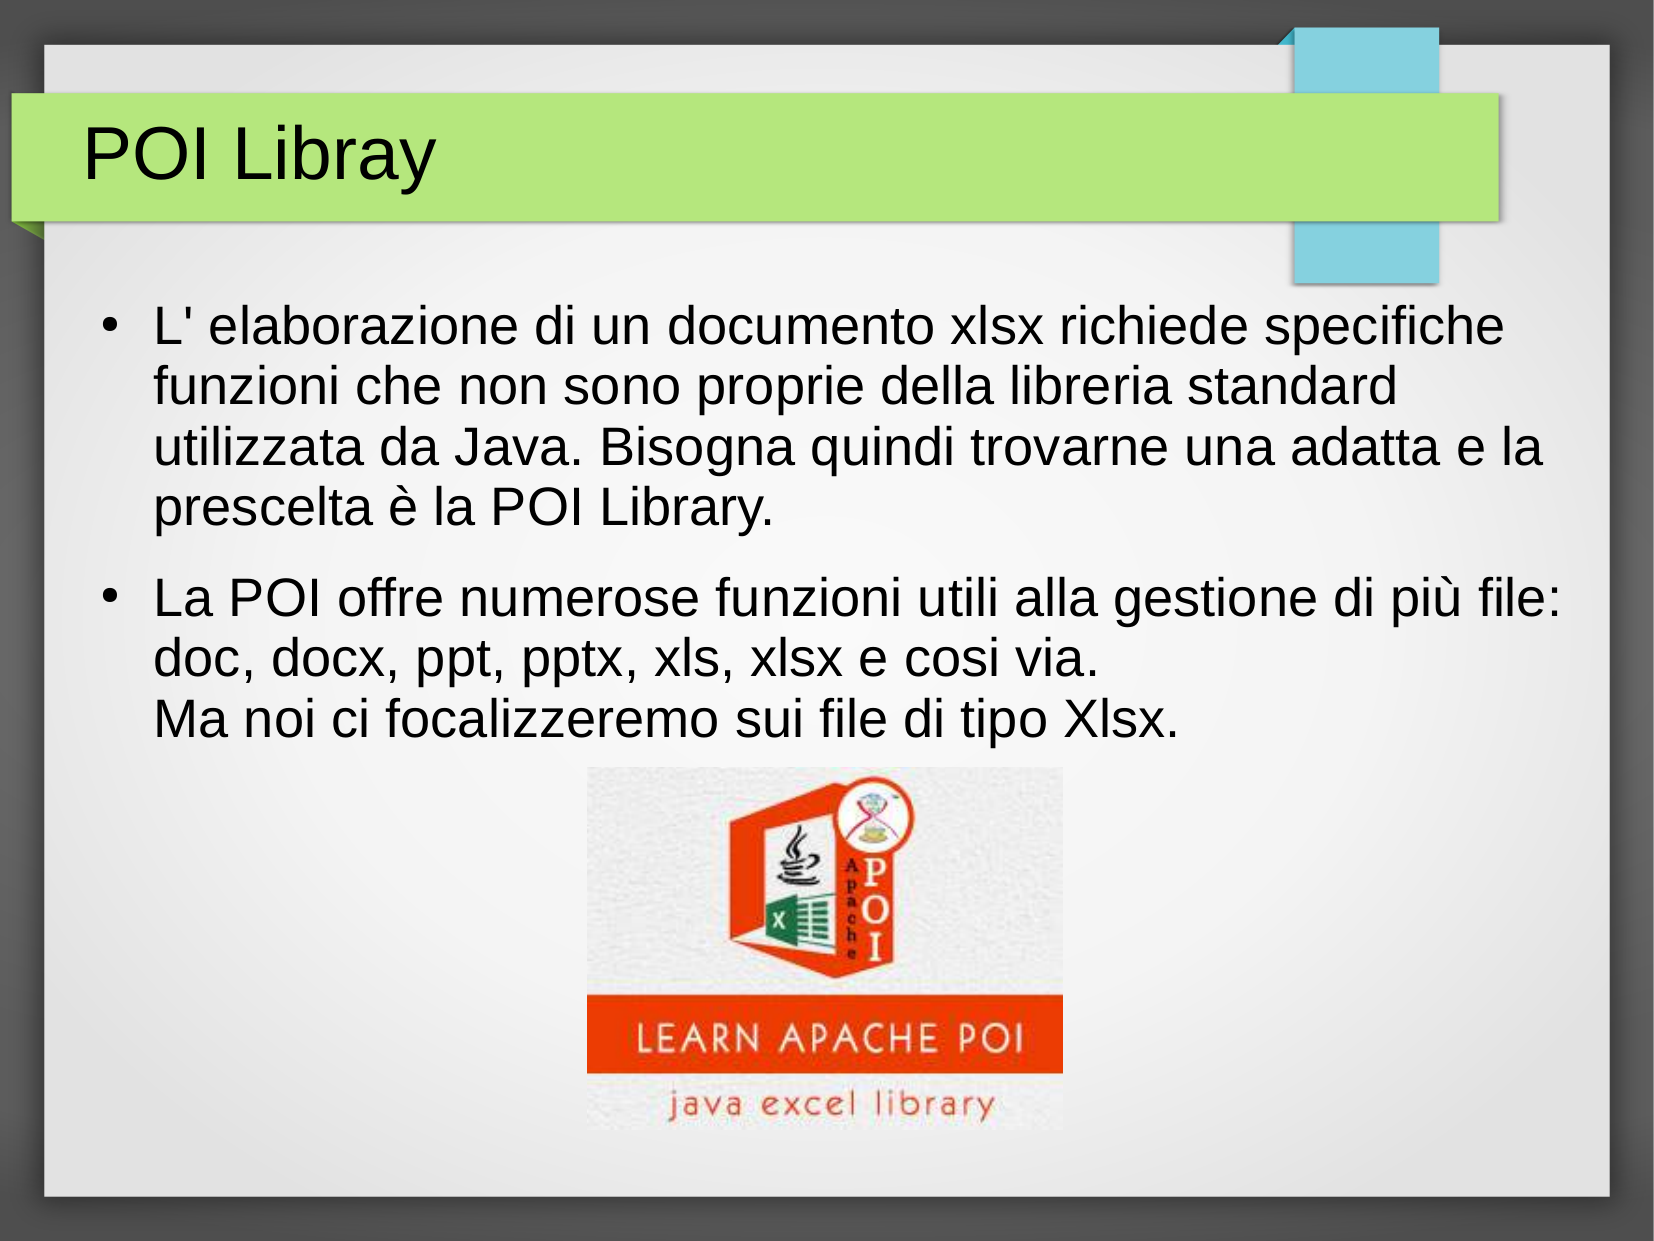

# POI Libray
L' elaborazione di un documento xlsx richiede specifiche funzioni che non sono proprie della libreria standard utilizzata da Java. Bisogna quindi trovarne una adatta e la prescelta è la POI Library.
La POI offre numerose funzioni utili alla gestione di più file: doc, docx, ppt, pptx, xls, xlsx e cosi via.
Ma noi ci focalizzeremo sui file di tipo Xlsx.